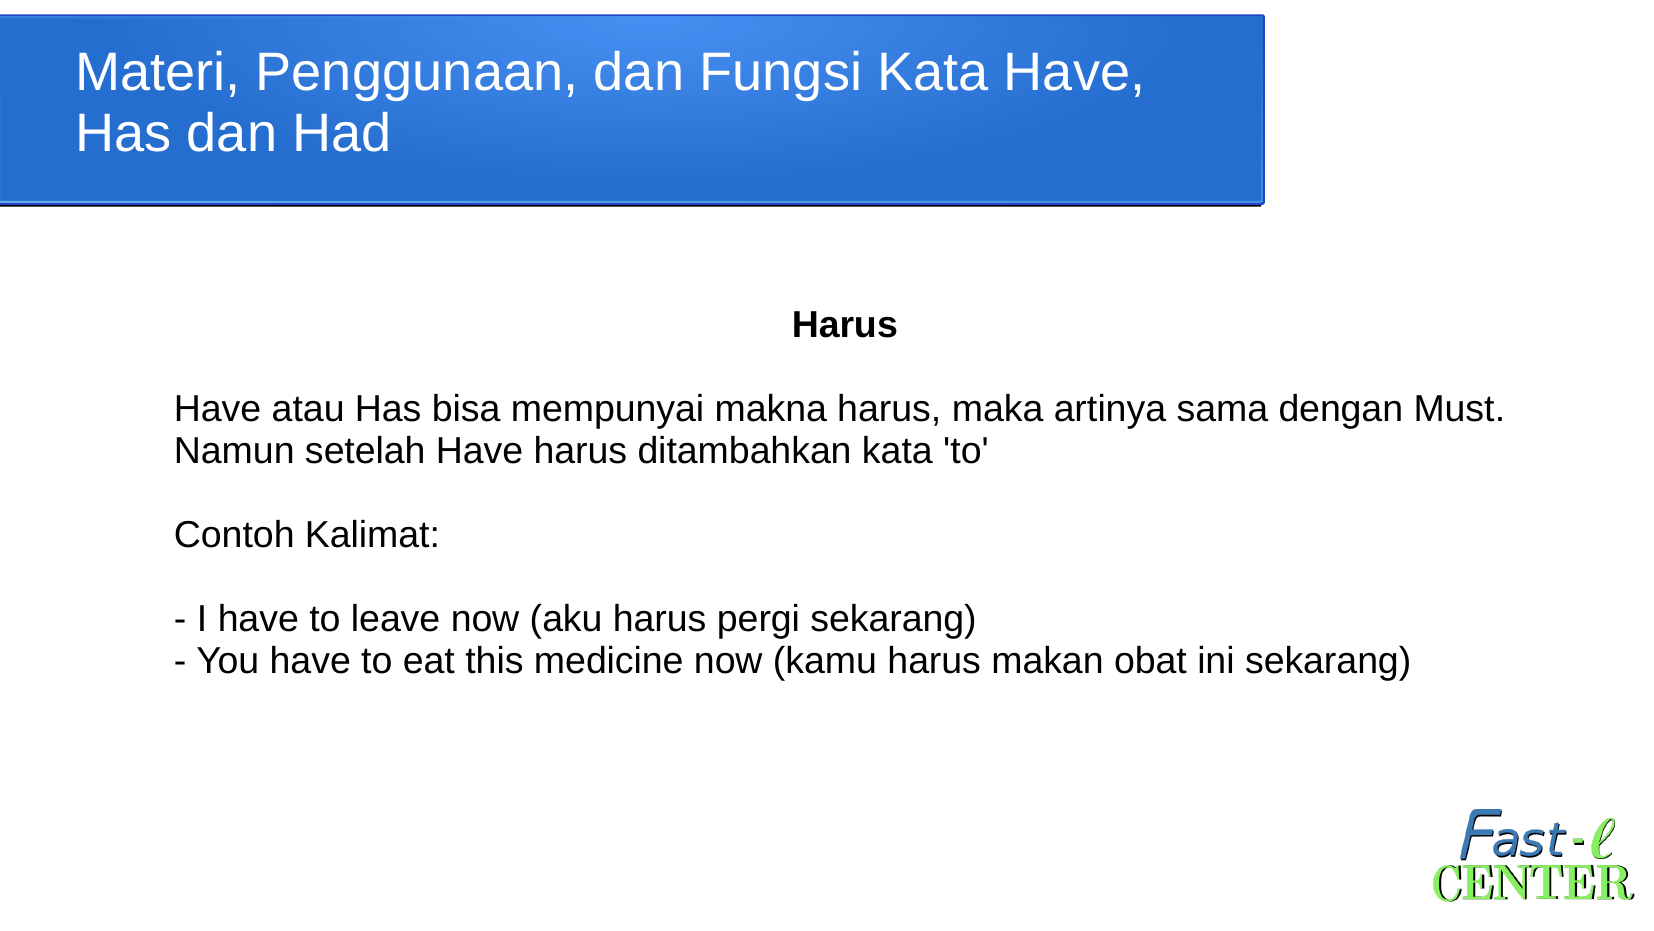

# Materi, Penggunaan, dan Fungsi Kata Have, Has dan Had
Harus
Have atau Has bisa mempunyai makna harus, maka artinya sama dengan Must.
Namun setelah Have harus ditambahkan kata 'to'
Contoh Kalimat:
- I have to leave now (aku harus pergi sekarang)
- You have to eat this medicine now (kamu harus makan obat ini sekarang)